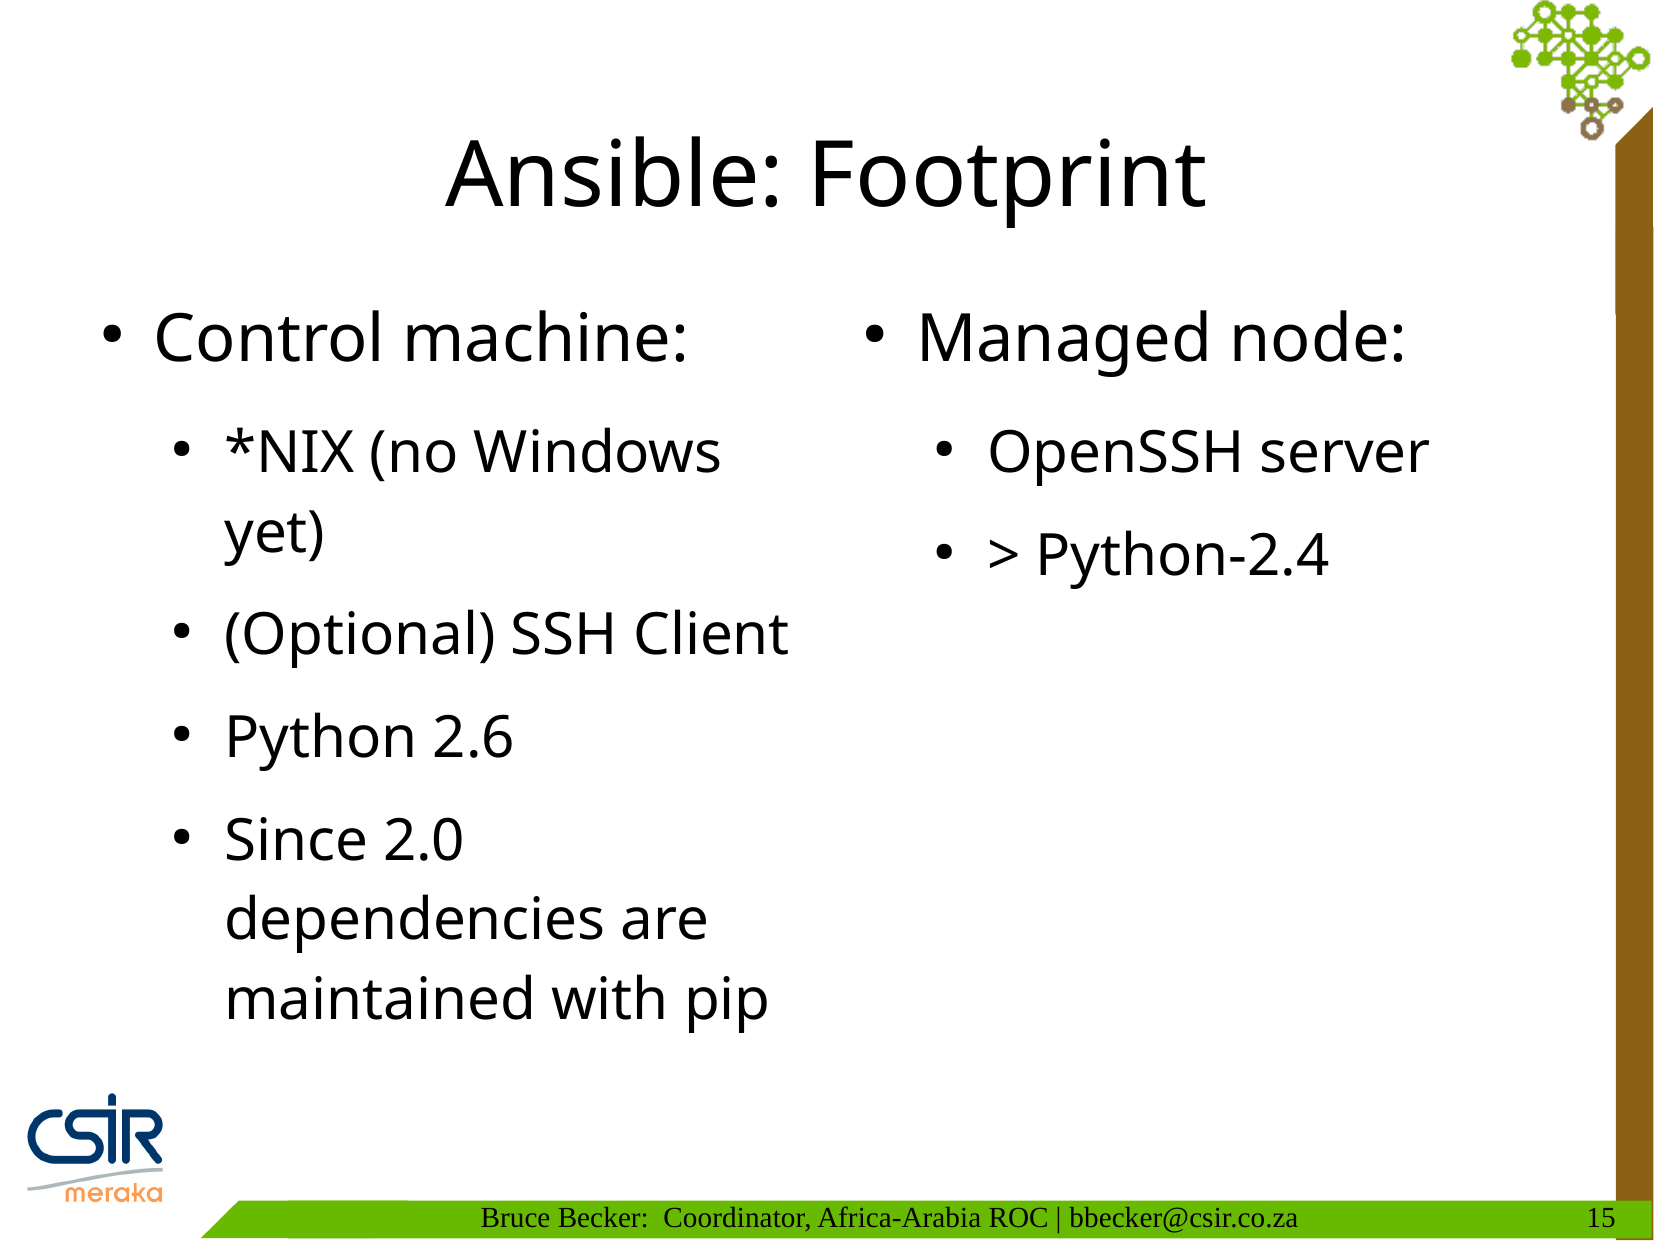

# Ansible: Footprint
Control machine:
*NIX (no Windows yet)
(Optional) SSH Client
Python 2.6
Since 2.0 dependencies are maintained with pip
Managed node:
OpenSSH server
> Python-2.4
15